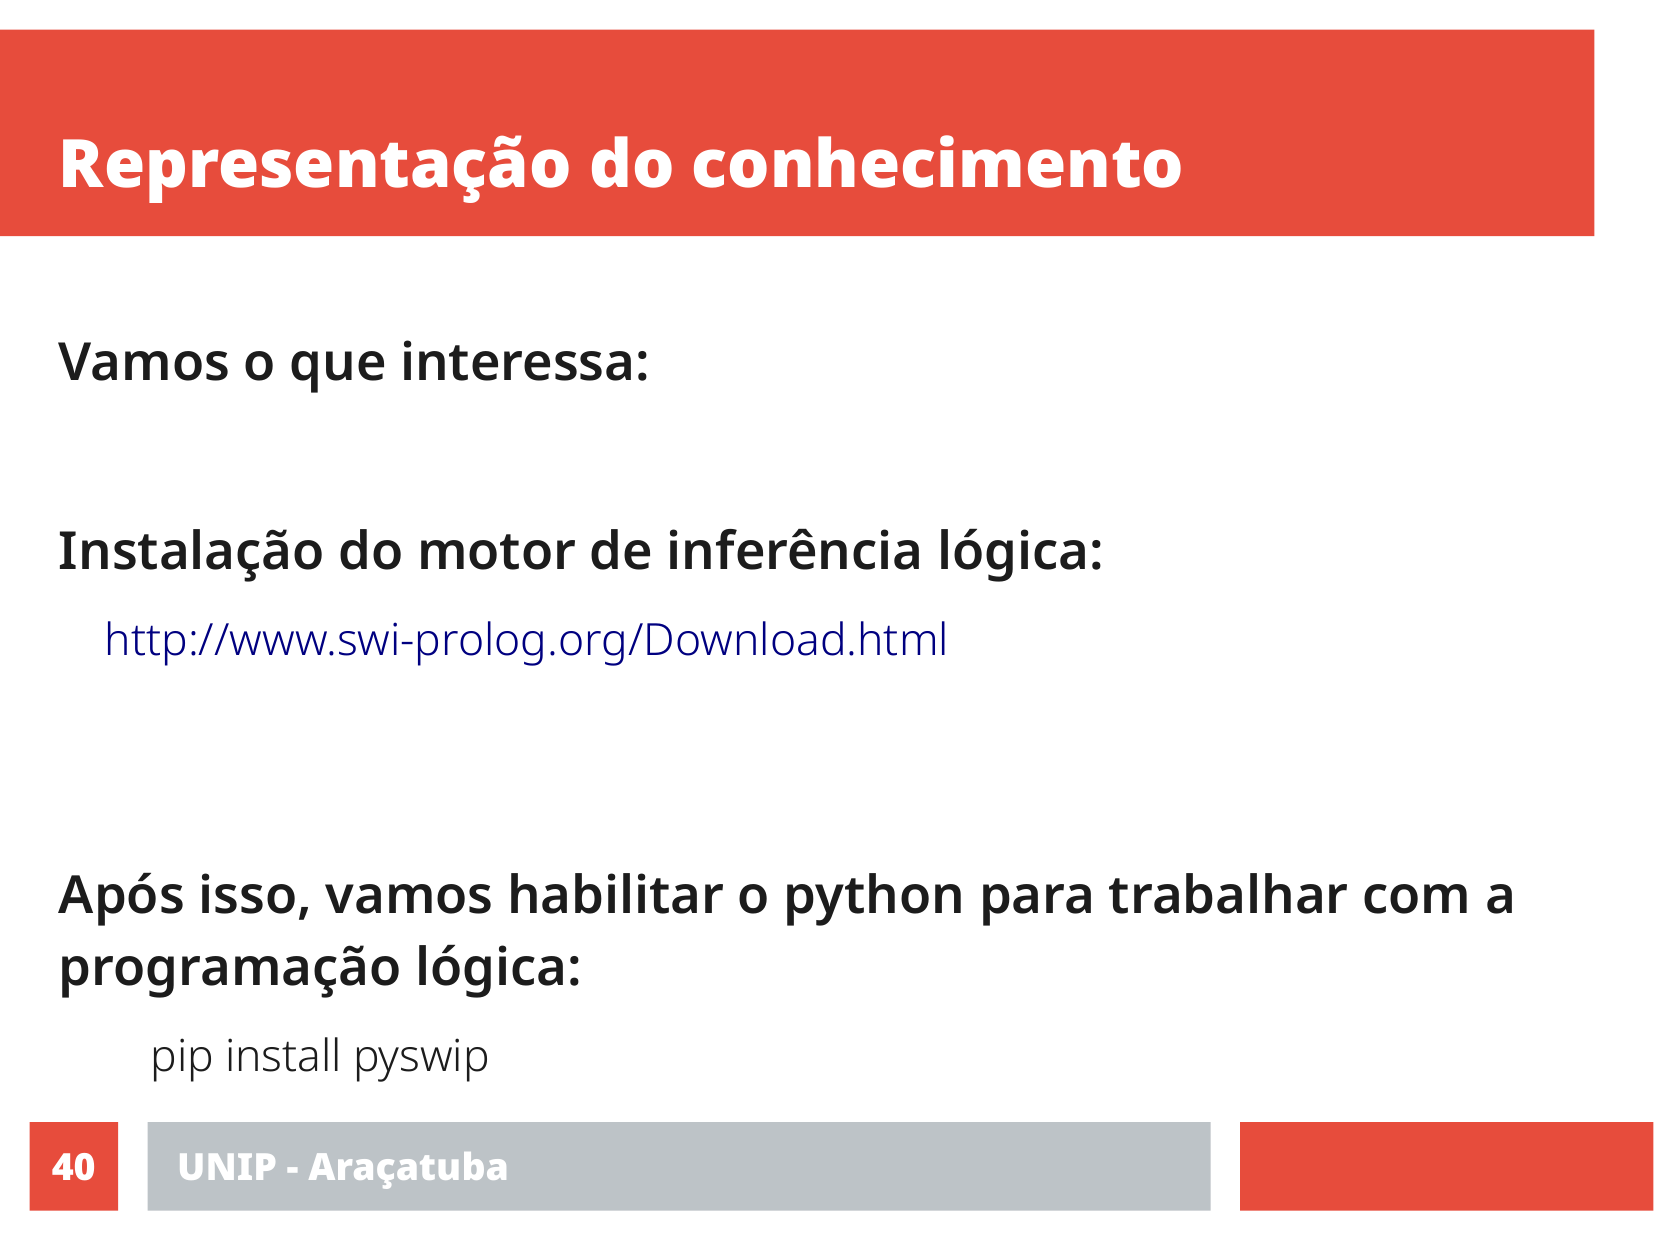

# Representação do conhecimento
Vamos o que interessa:
Instalação do motor de inferência lógica:
http://www.swi-prolog.org/Download.html
Após isso, vamos habilitar o python para trabalhar com a programação lógica:
 pip install pyswip
40
UNIP - Araçatuba